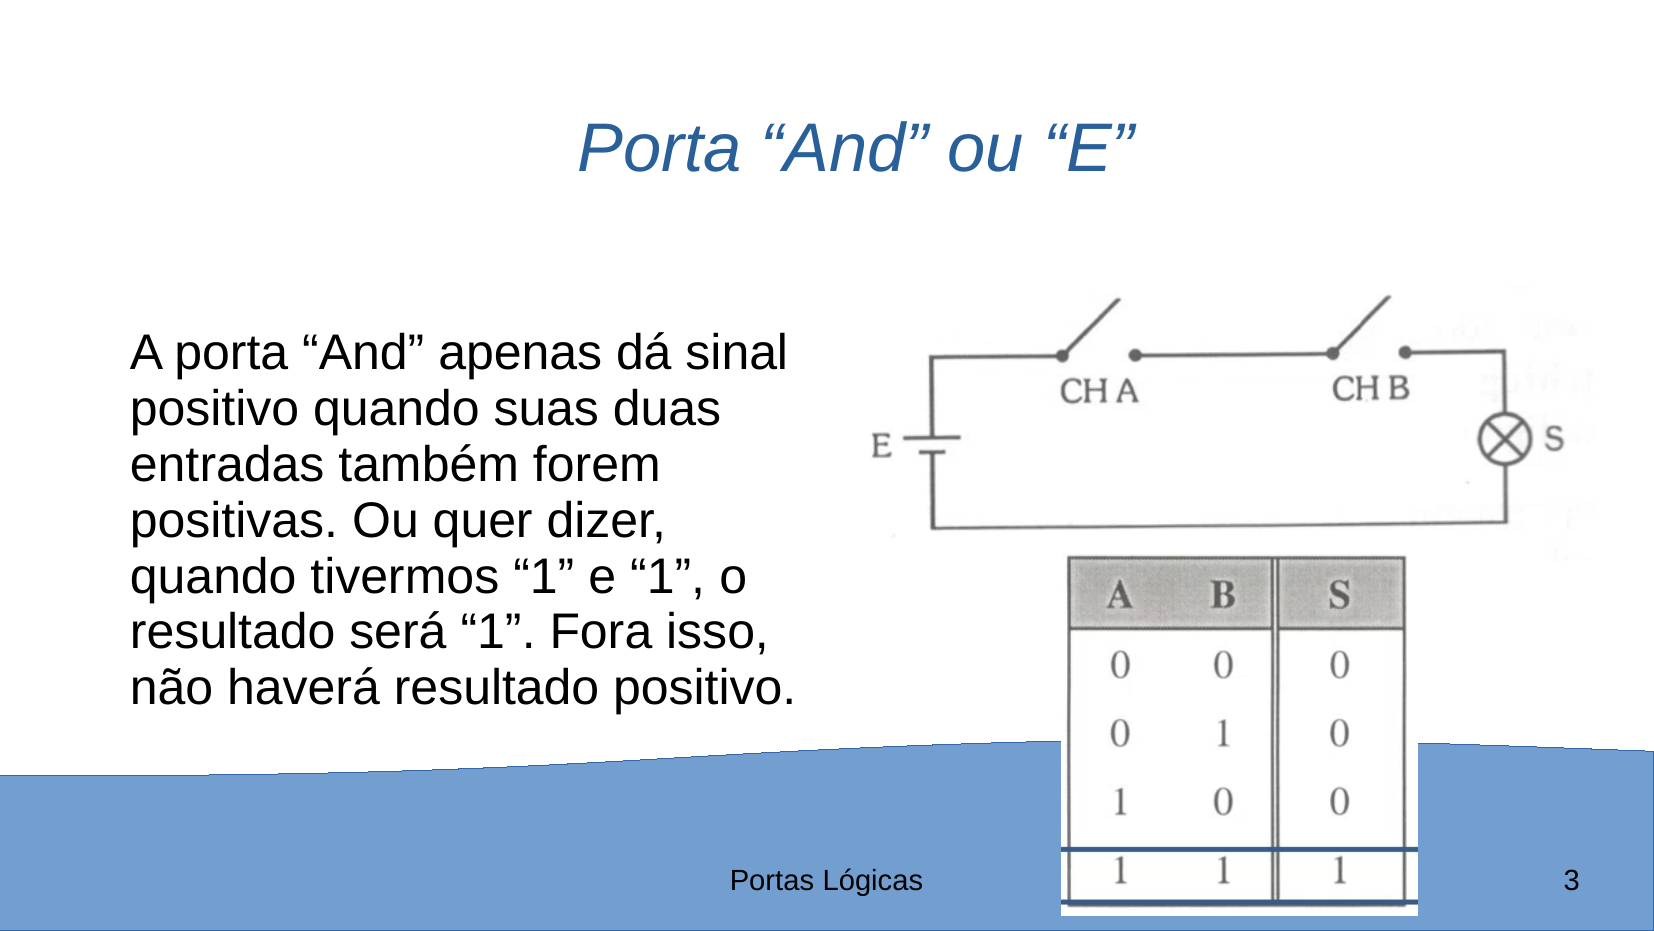

# Porta “And” ou “E”
A porta “And” apenas dá sinal positivo quando suas duas entradas também forem positivas. Ou quer dizer, quando tivermos “1” e “1”, o resultado será “1”. Fora isso, não haverá resultado positivo.